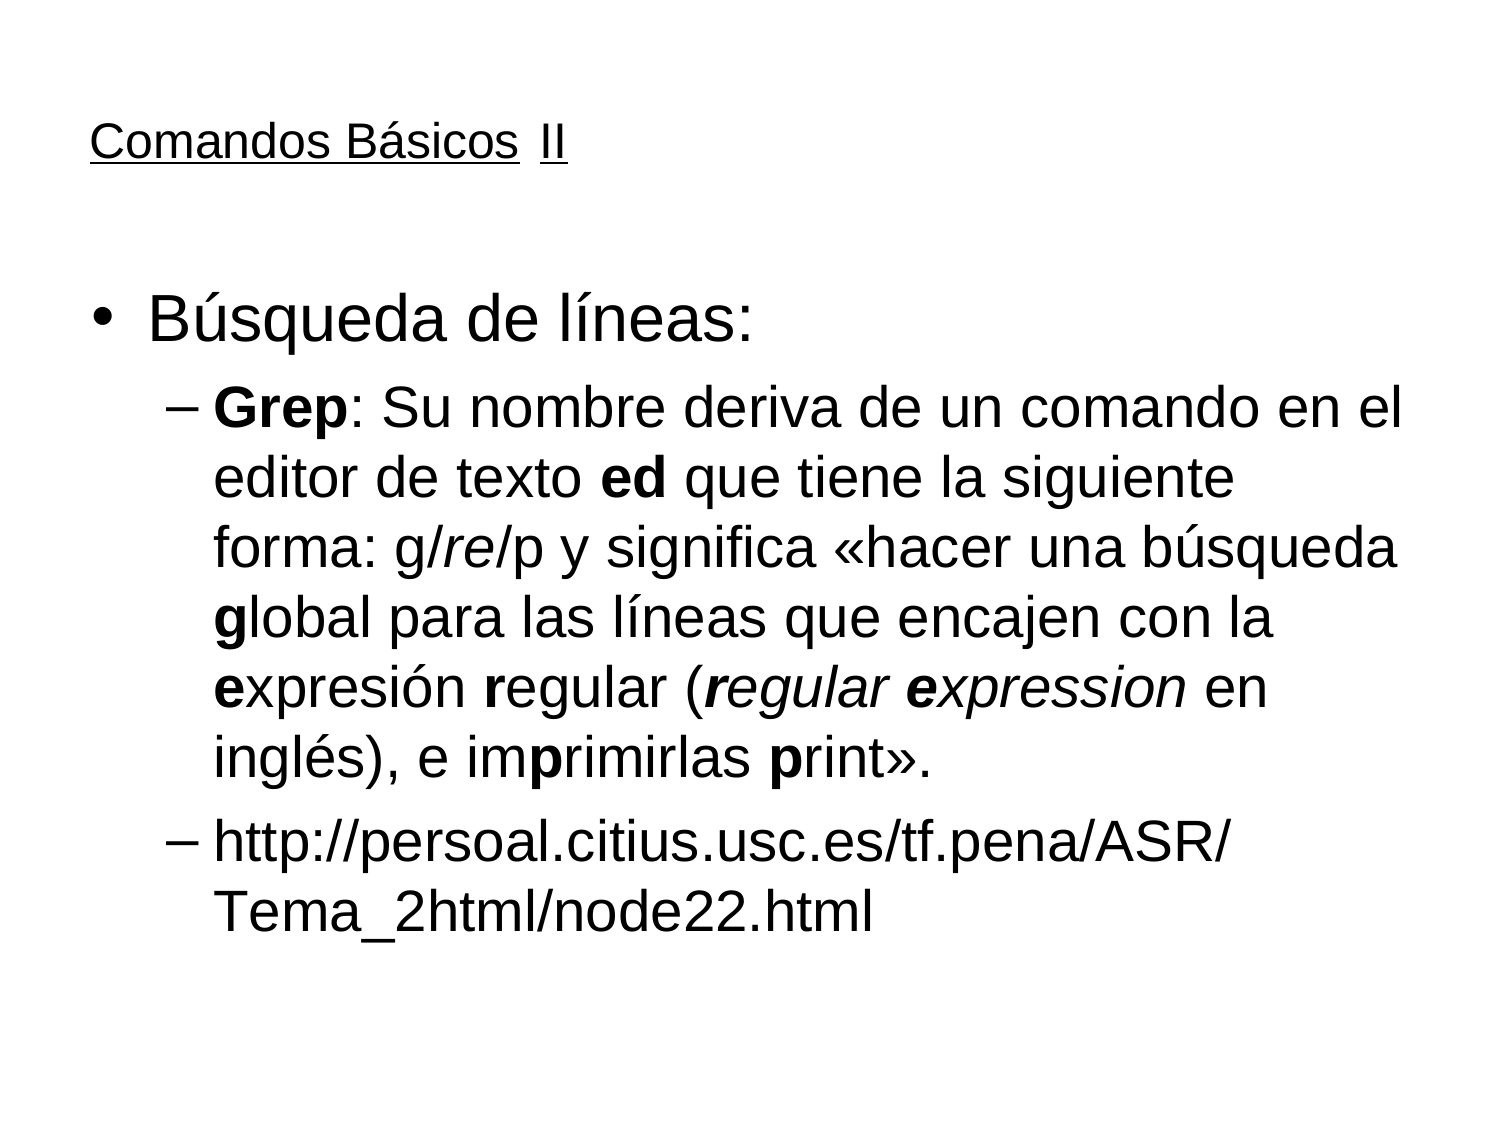

# Comandos Básicos	II
Búsqueda de líneas:
Grep: Su nombre deriva de un comando en el editor de texto ed que tiene la siguiente forma: g/re/p y significa «hacer una búsqueda global para las líneas que encajen con la expresión regular (regular expression en inglés), e imprimirlas print».
http://persoal.citius.usc.es/tf.pena/ASR/Tema_2html/node22.html